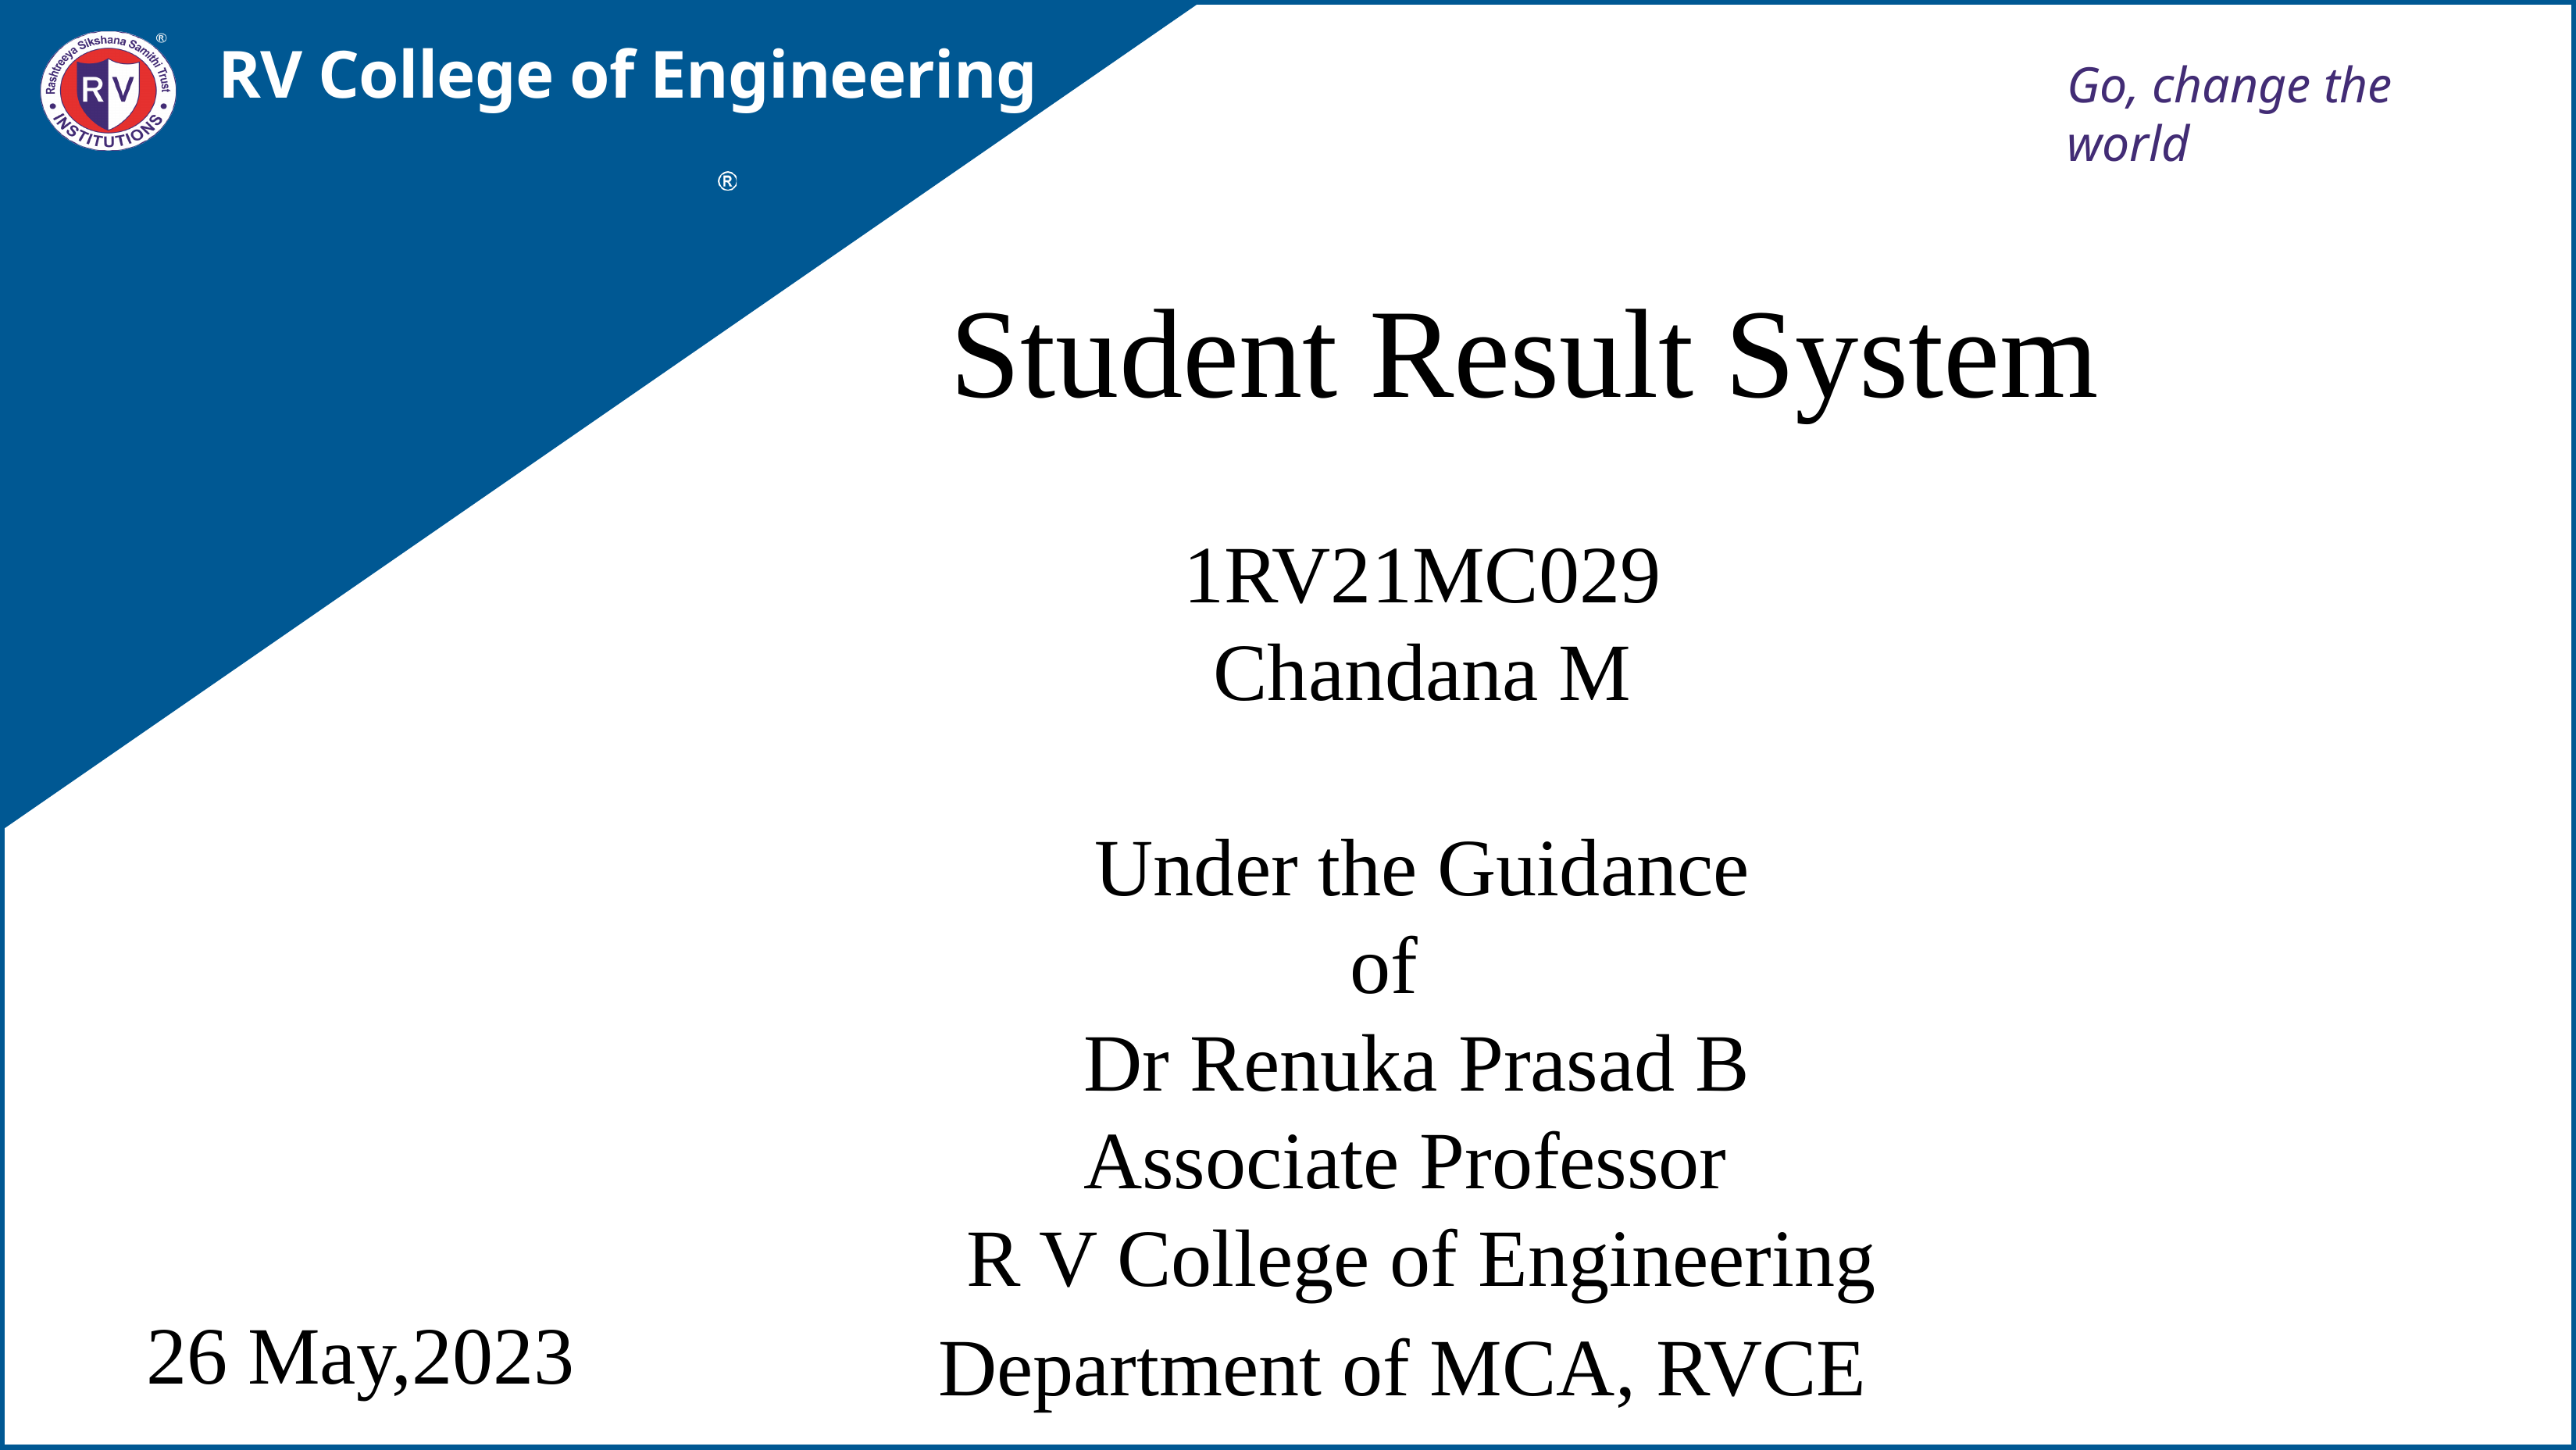

RV College of Engineering
Go, change the world
Student Result System
		1RV21MC029
		Chandana M
		 Under the Guidance
	 of
 			Dr Renuka Prasad B
								Associate Professor
							R V College of Engineering
26 May,2023
 			 Department of MCA, RVCE